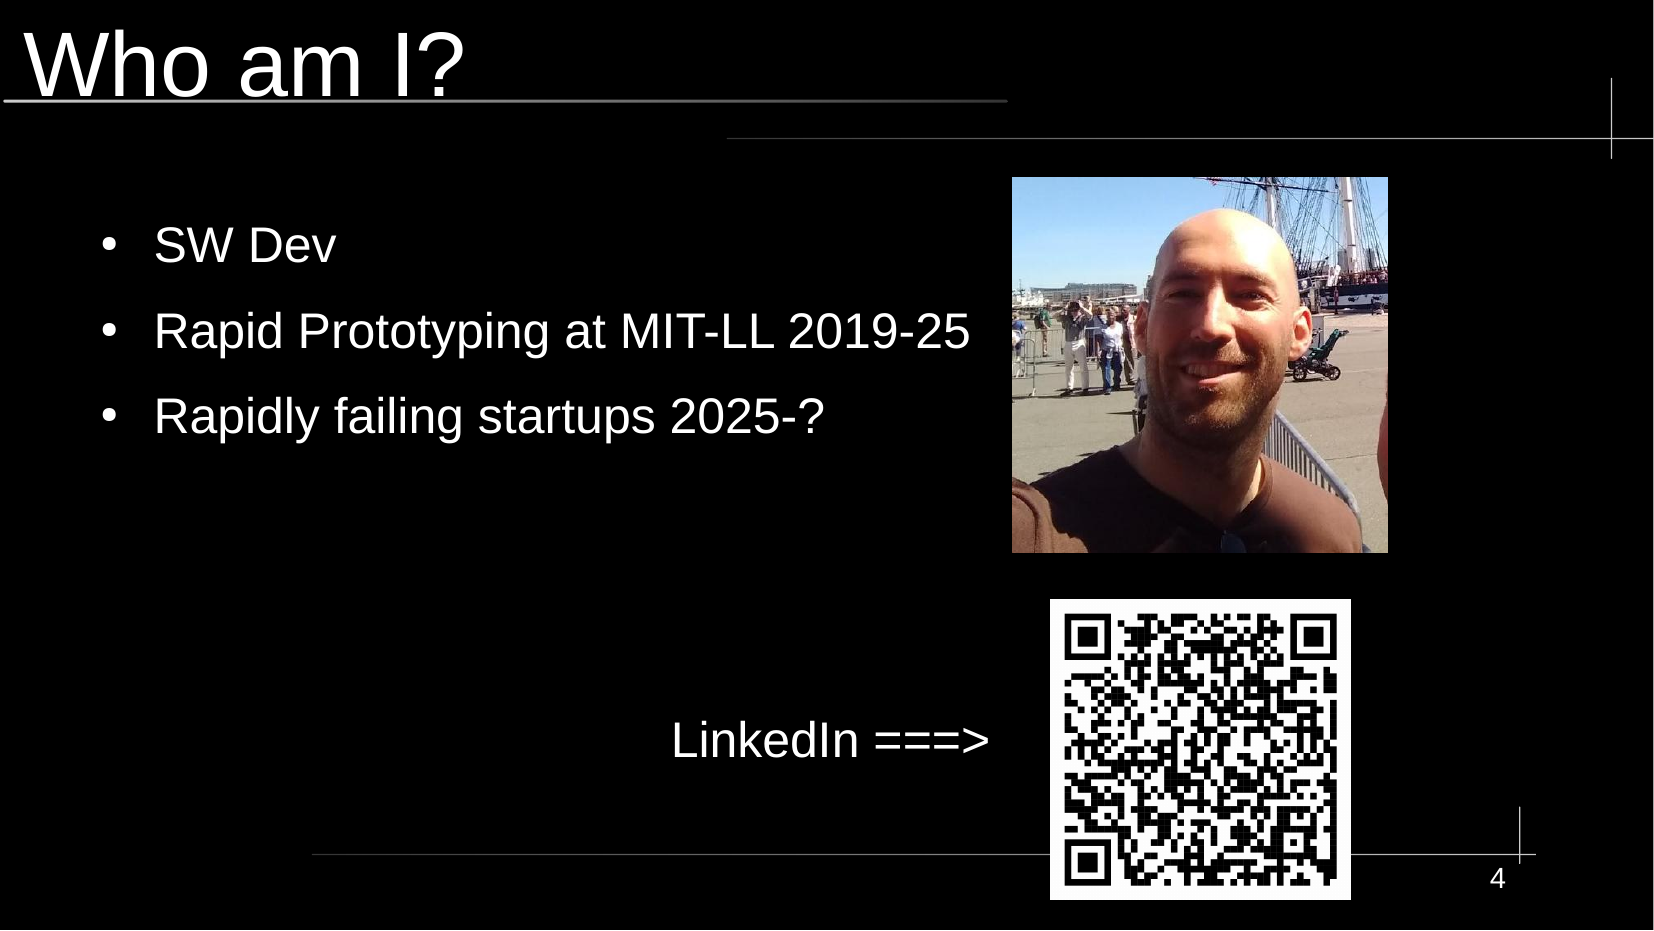

# Who am I?
SW Dev
Rapid Prototyping at MIT-LL 2019-25
Rapidly failing startups 2025-?
LinkedIn ===>
4